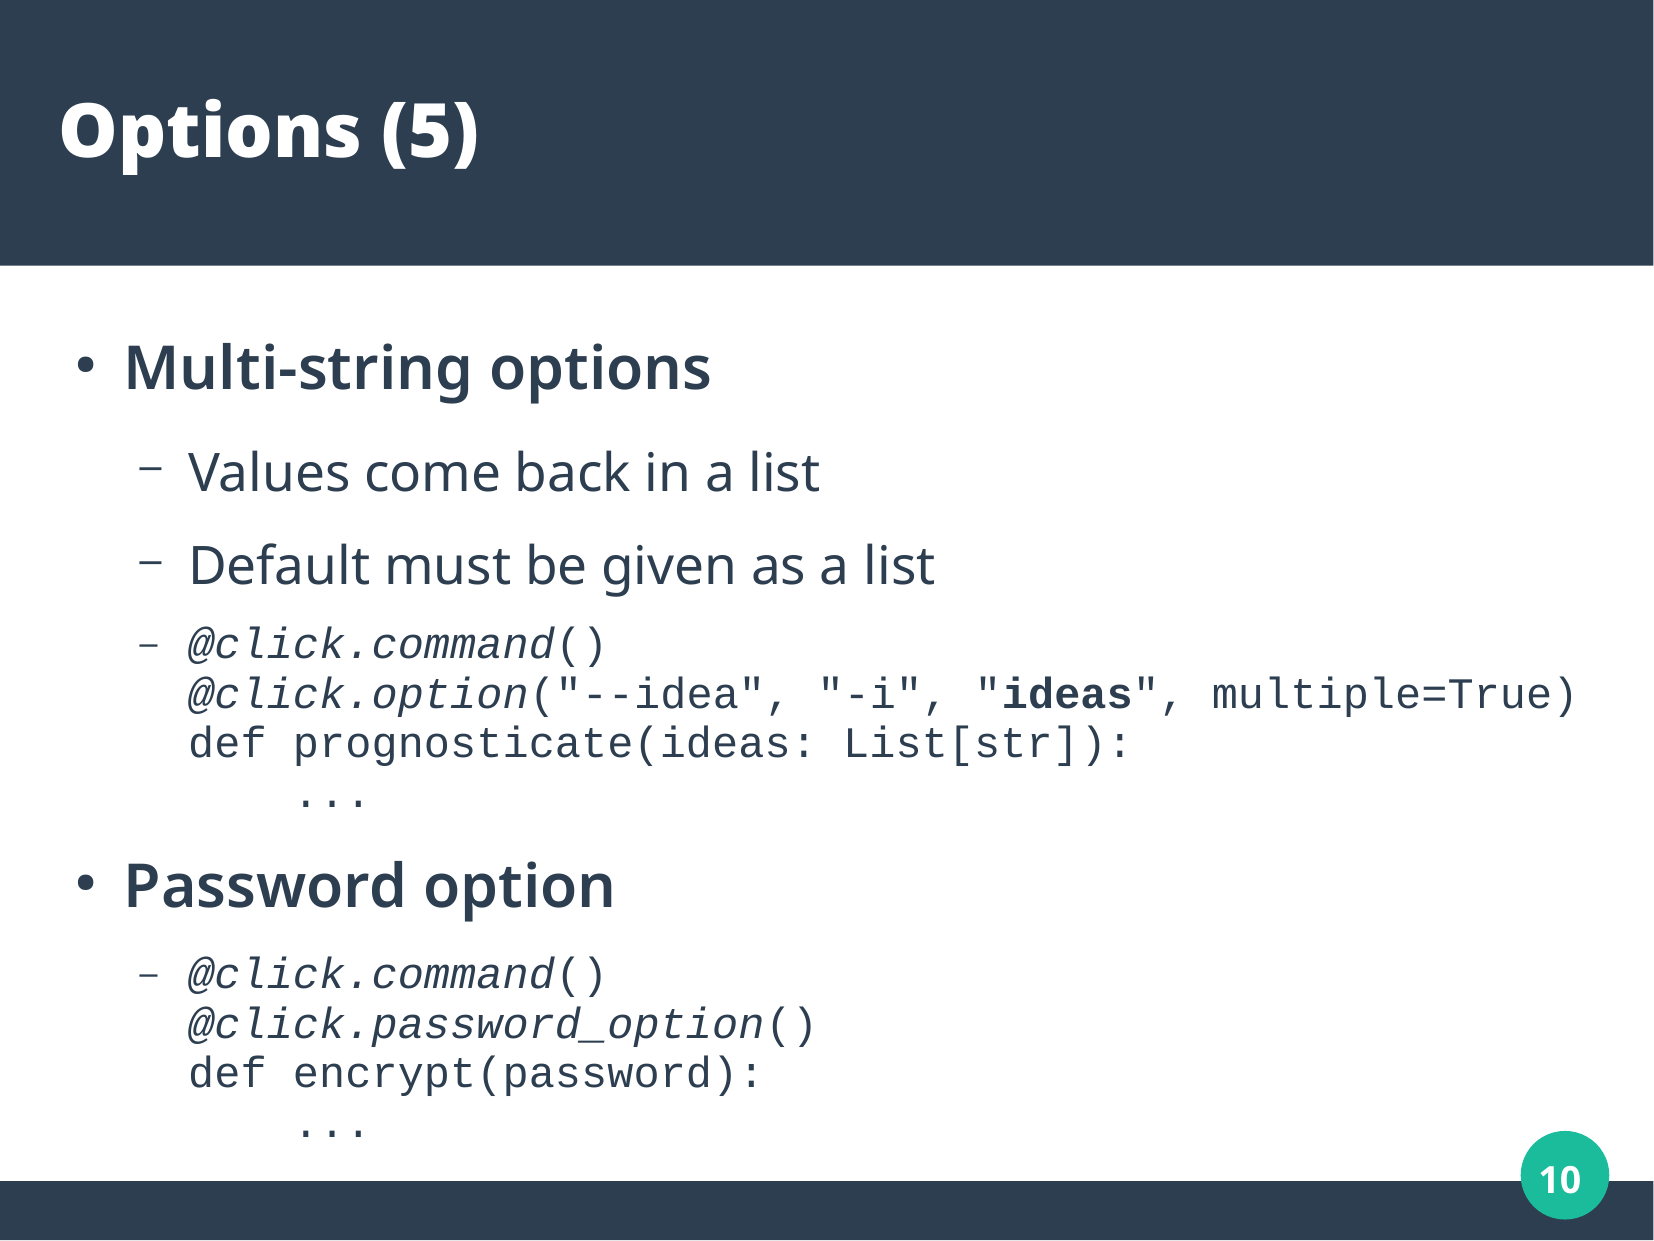

# Options (5)
Multi-string options
Values come back in a list
Default must be given as a list
@click.command()
@click.option("--idea", "-i", "ideas", multiple=True)
def prognosticate(ideas: List[str]):
 ...
Password option
@click.command()
@click.password_option()
def encrypt(password):
 ...